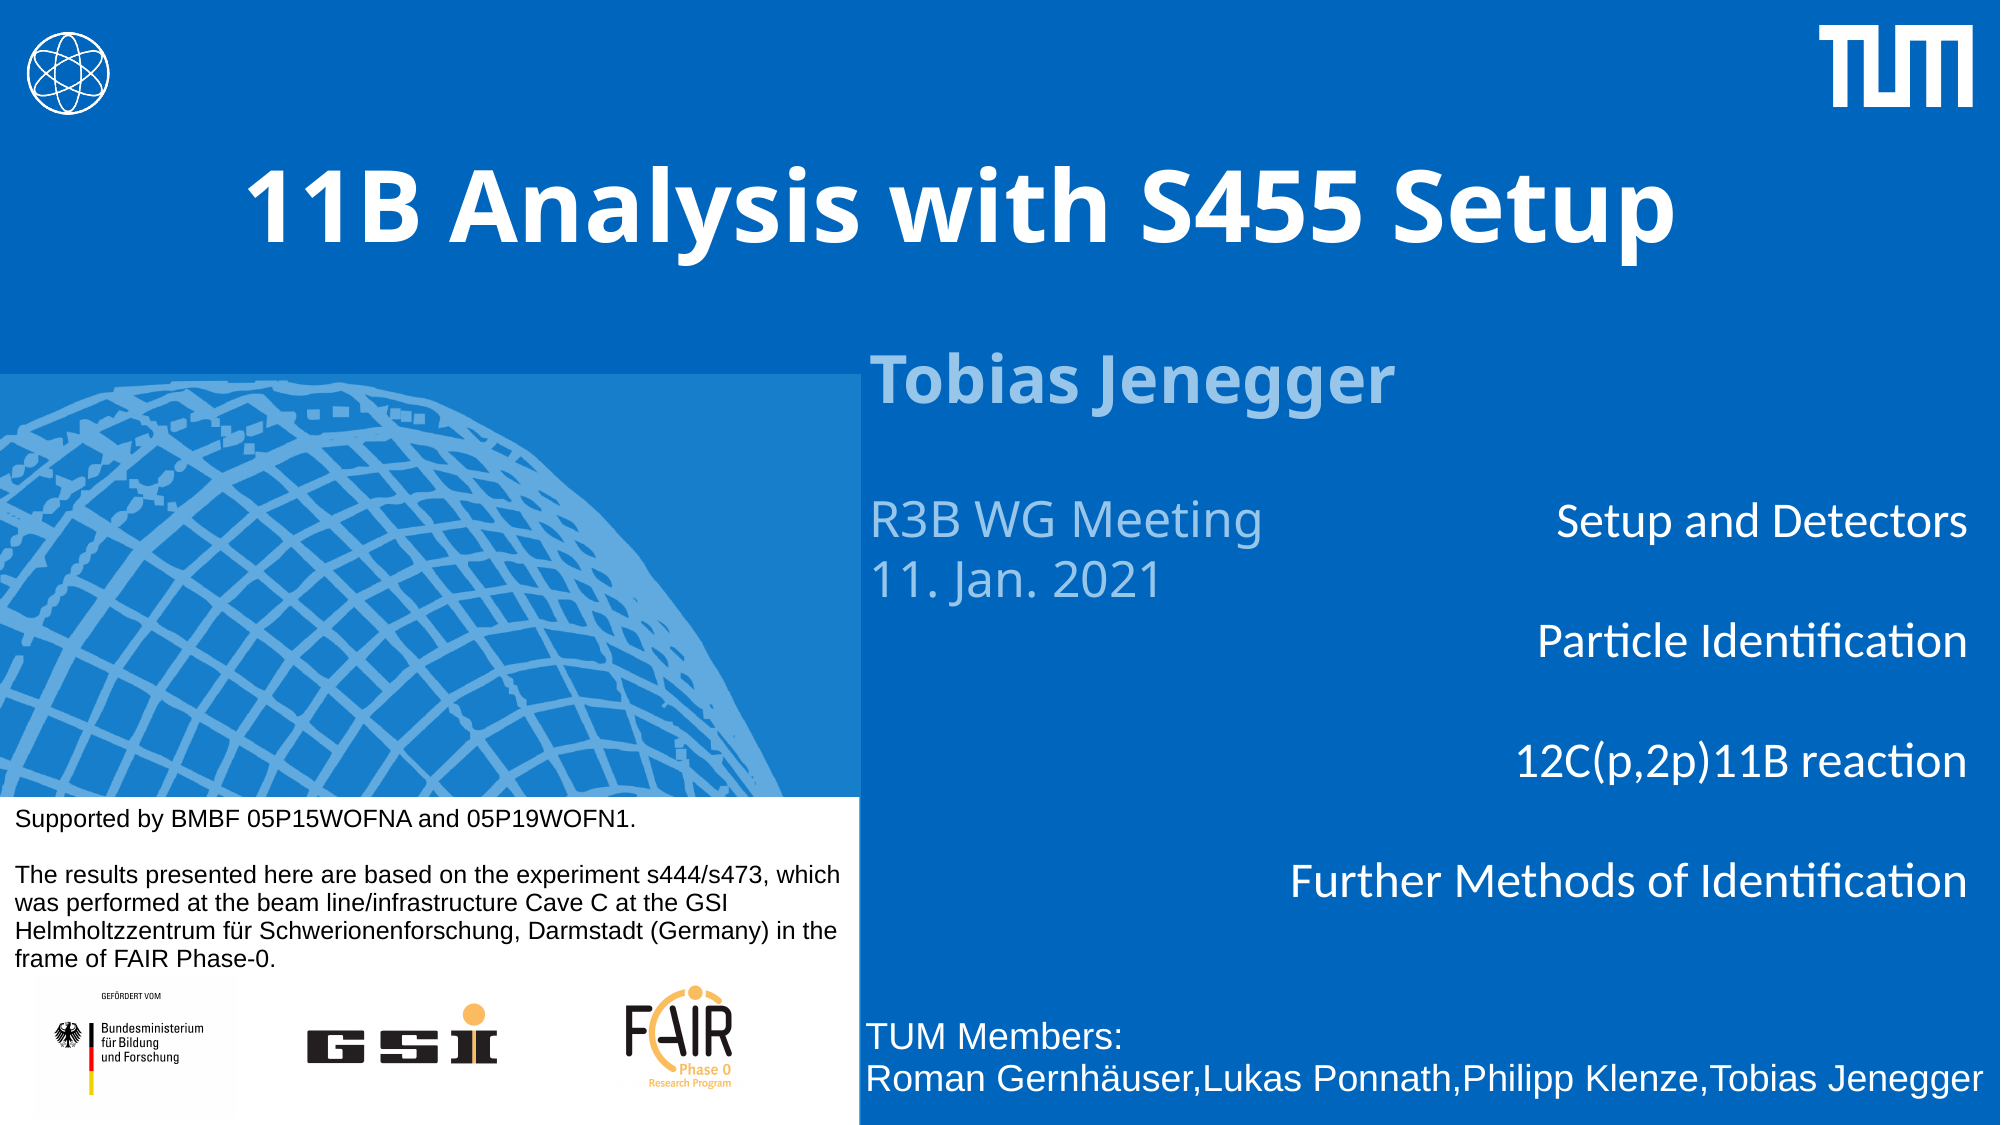

11B Analysis with S455 Setup
Setup and Detectors
Particle Identification
 12C(p,2p)11B reaction
Further Methods of Identification
Tobias Jenegger
R3B WG Meeting
11. Jan. 2021
Supported by BMBF 05P15WOFNA and 05P19WOFN1.
The results presented here are based on the experiment s444/s473, which was performed at the beam line/infrastructure Cave C at the GSI Helmholtzzentrum für Schwerionenforschung, Darmstadt (Germany) in the frame of FAIR Phase-0.
Physics with R3B
CALIFA – Design
TUM Members:
Roman Gernhäuser,Lukas Ponnath,Philipp Klenze,Tobias Jenegger